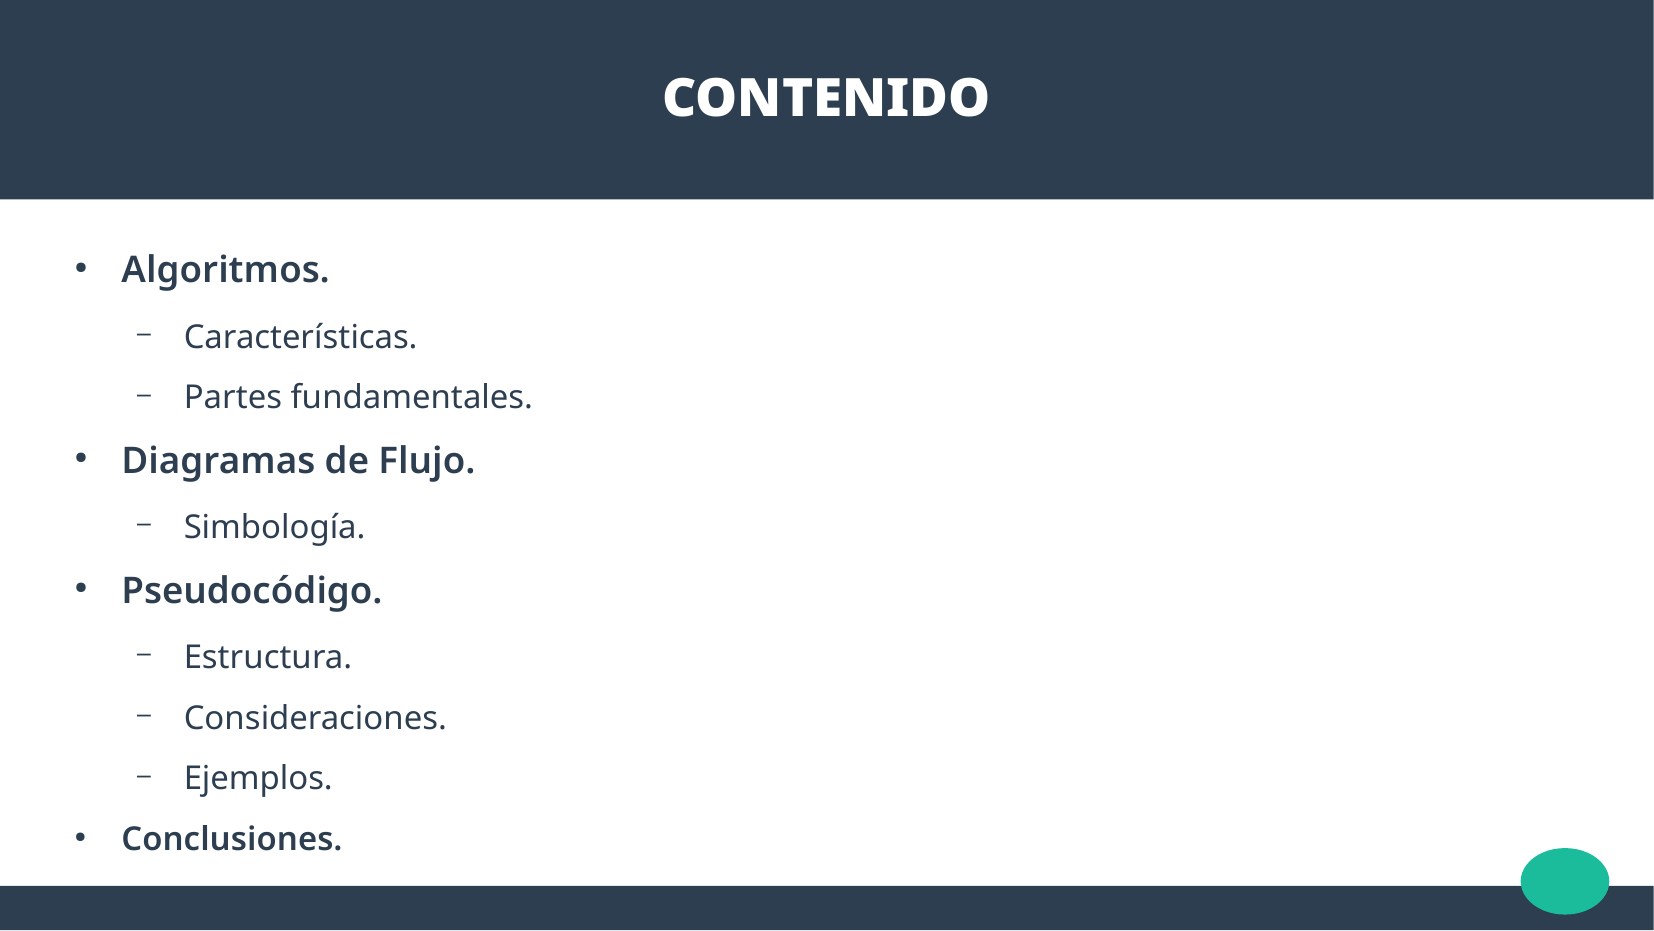

# CONTENIDO
Algoritmos.
Características.
Partes fundamentales.
Diagramas de Flujo.
Simbología.
Pseudocódigo.
Estructura.
Consideraciones.
Ejemplos.
Conclusiones.